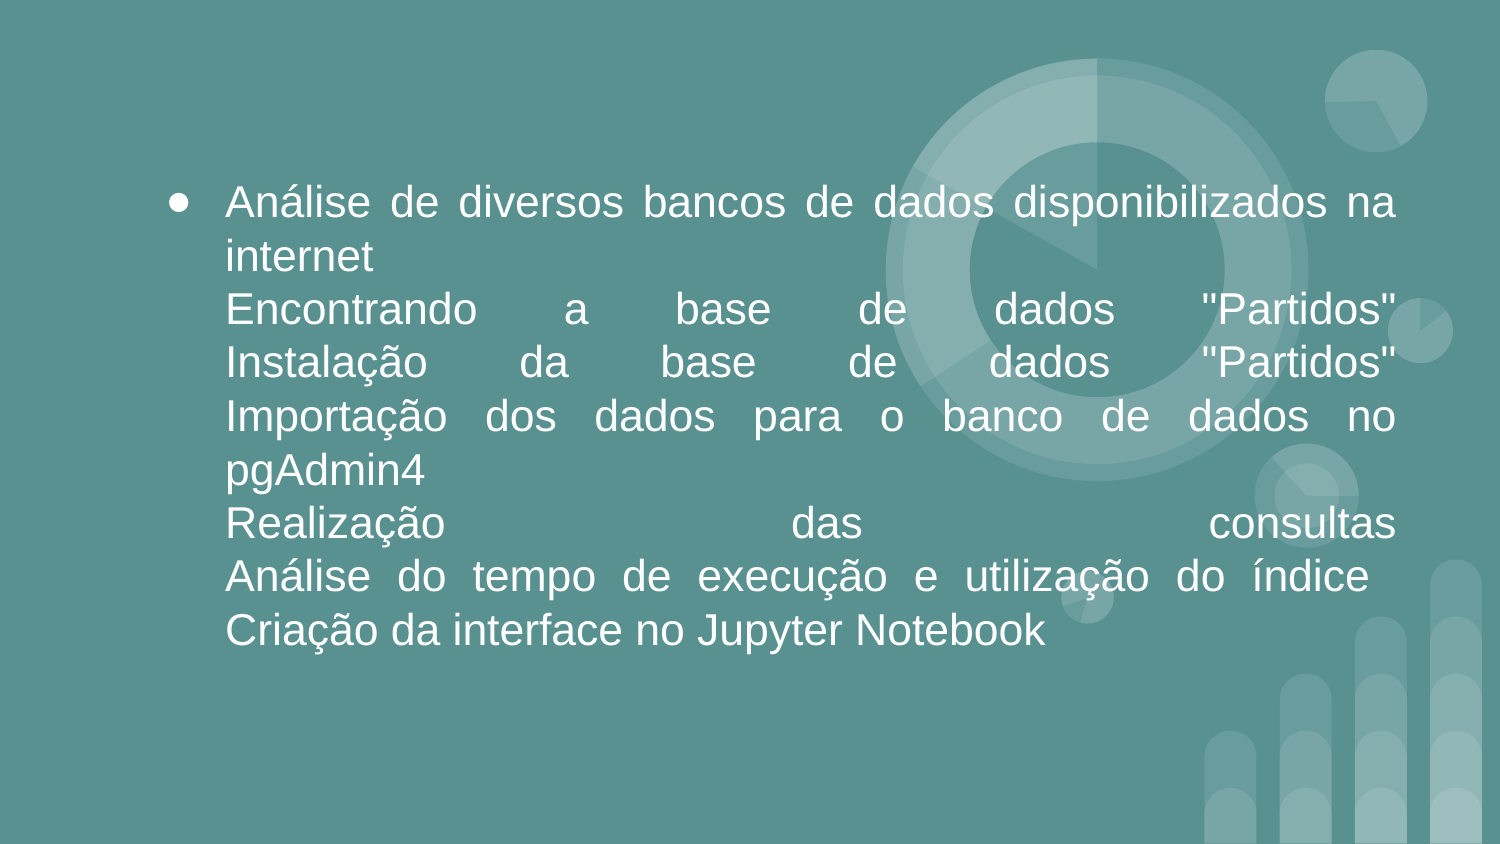

# Análise de diversos bancos de dados disponibilizados na internet Encontrando a base de dados "Partidos" Instalação da base de dados "Partidos" Importação dos dados para o banco de dados no pgAdmin4 Realização das consultas Análise do tempo de execução e utilização do índice Criação da interface no Jupyter Notebook